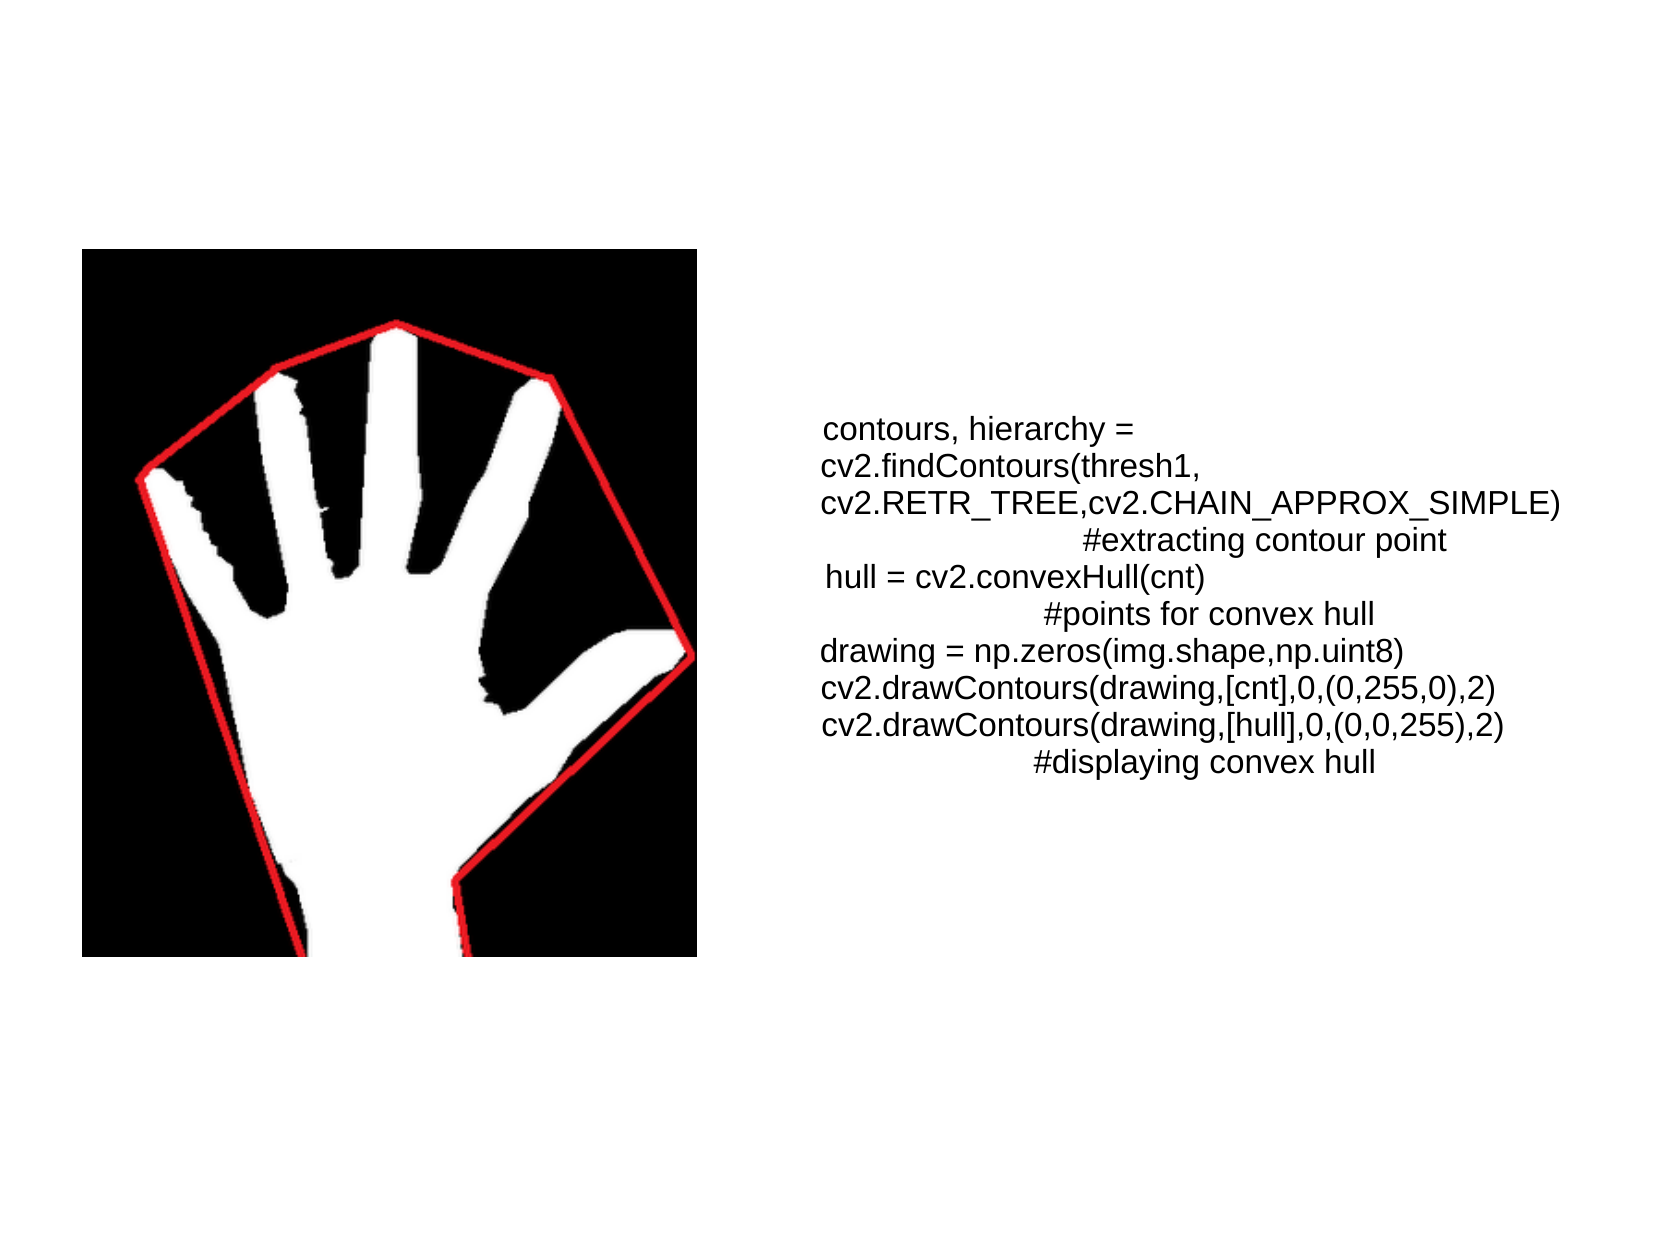

#
 contours, hierarchy =
cv2.findContours(thresh1,
 cv2.RETR_TREE,cv2.CHAIN_APPROX_SIMPLE)
 #extracting contour point
 hull = cv2.convexHull(cnt)
 #points for convex hull
 drawing = np.zeros(img.shape,np.uint8)
 cv2.drawContours(drawing,[cnt],0,(0,255,0),2)
 cv2.drawContours(drawing,[hull],0,(0,0,255),2)
 #displaying convex hull